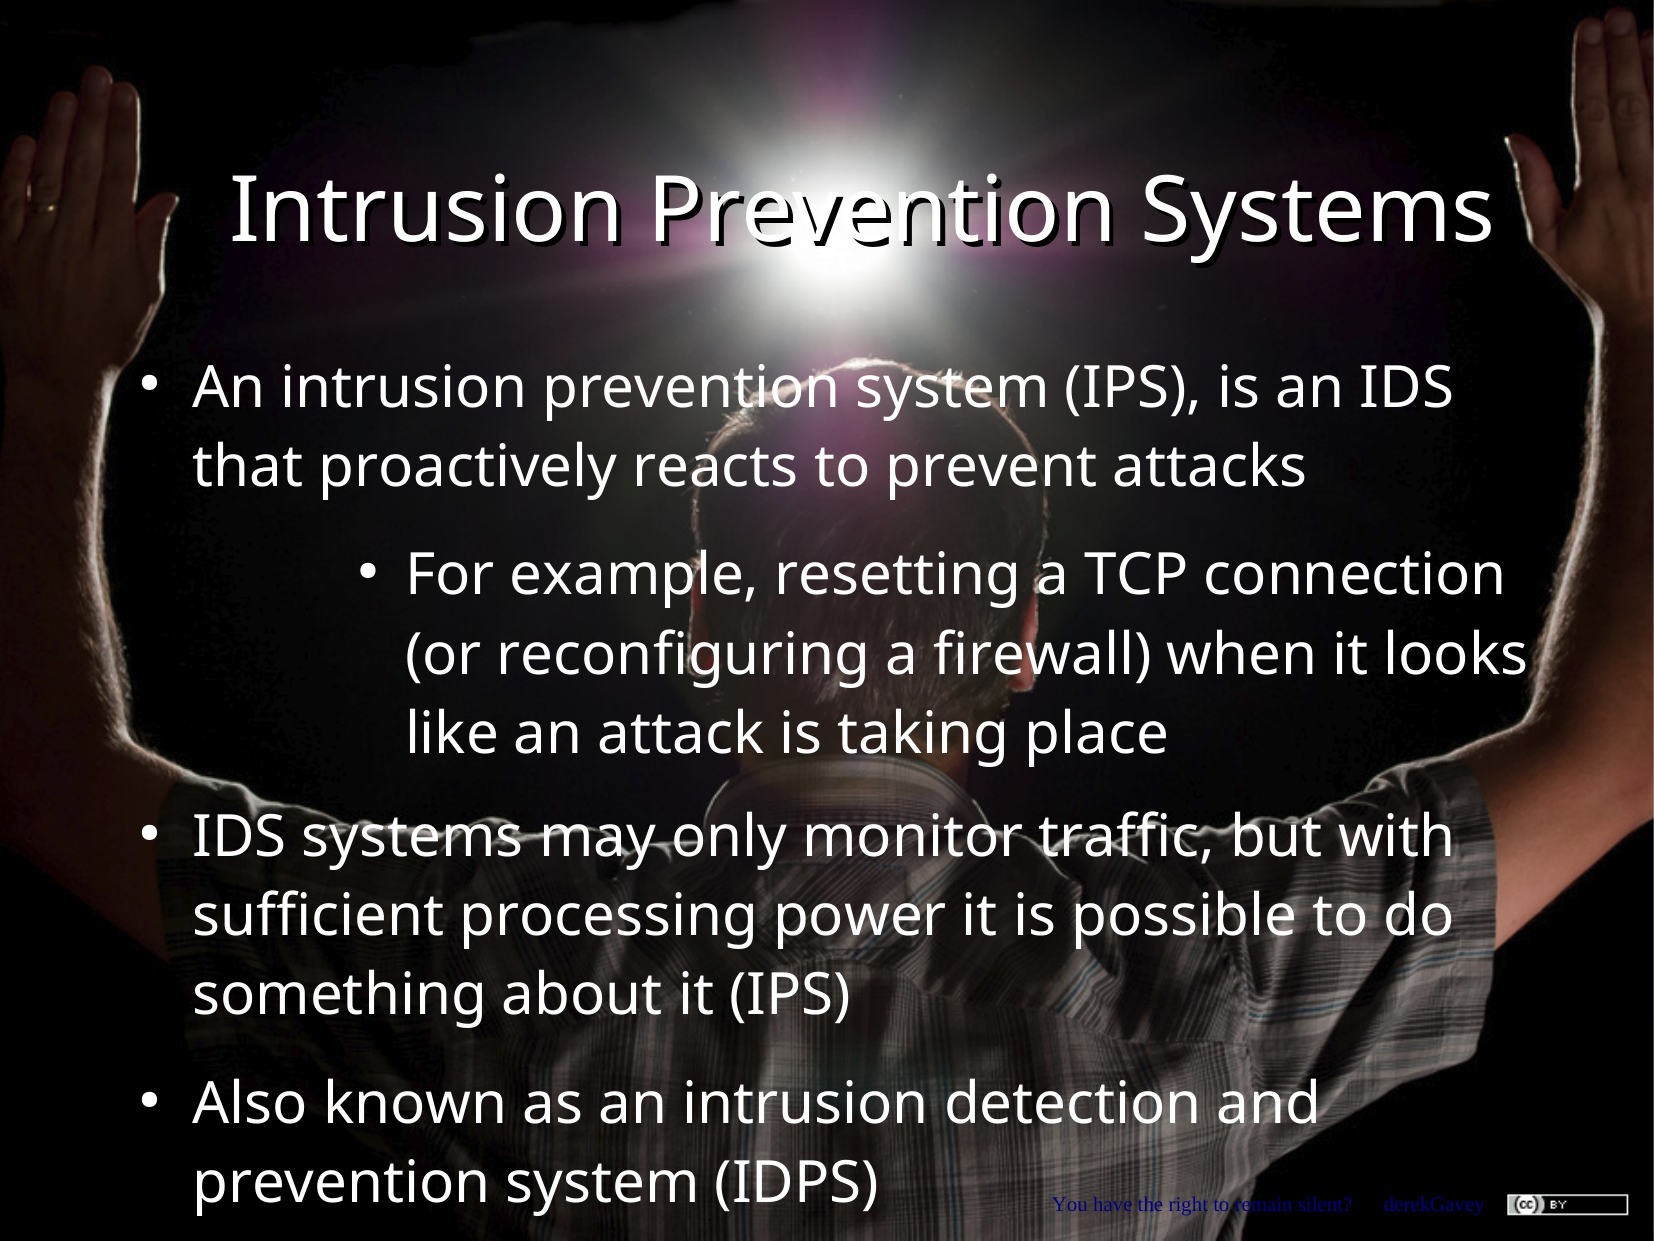

# Intrusion Prevention Systems
An intrusion prevention system (IPS), is an IDS that proactively reacts to prevent attacks
For example, resetting a TCP connection (or reconfiguring a firewall) when it looks like an attack is taking place
IDS systems may only monitor traffic, but with sufficient processing power it is possible to do something about it (IPS)
Also known as an intrusion detection and prevention system (IDPS)
You have the right to remain silent? by derekGavey